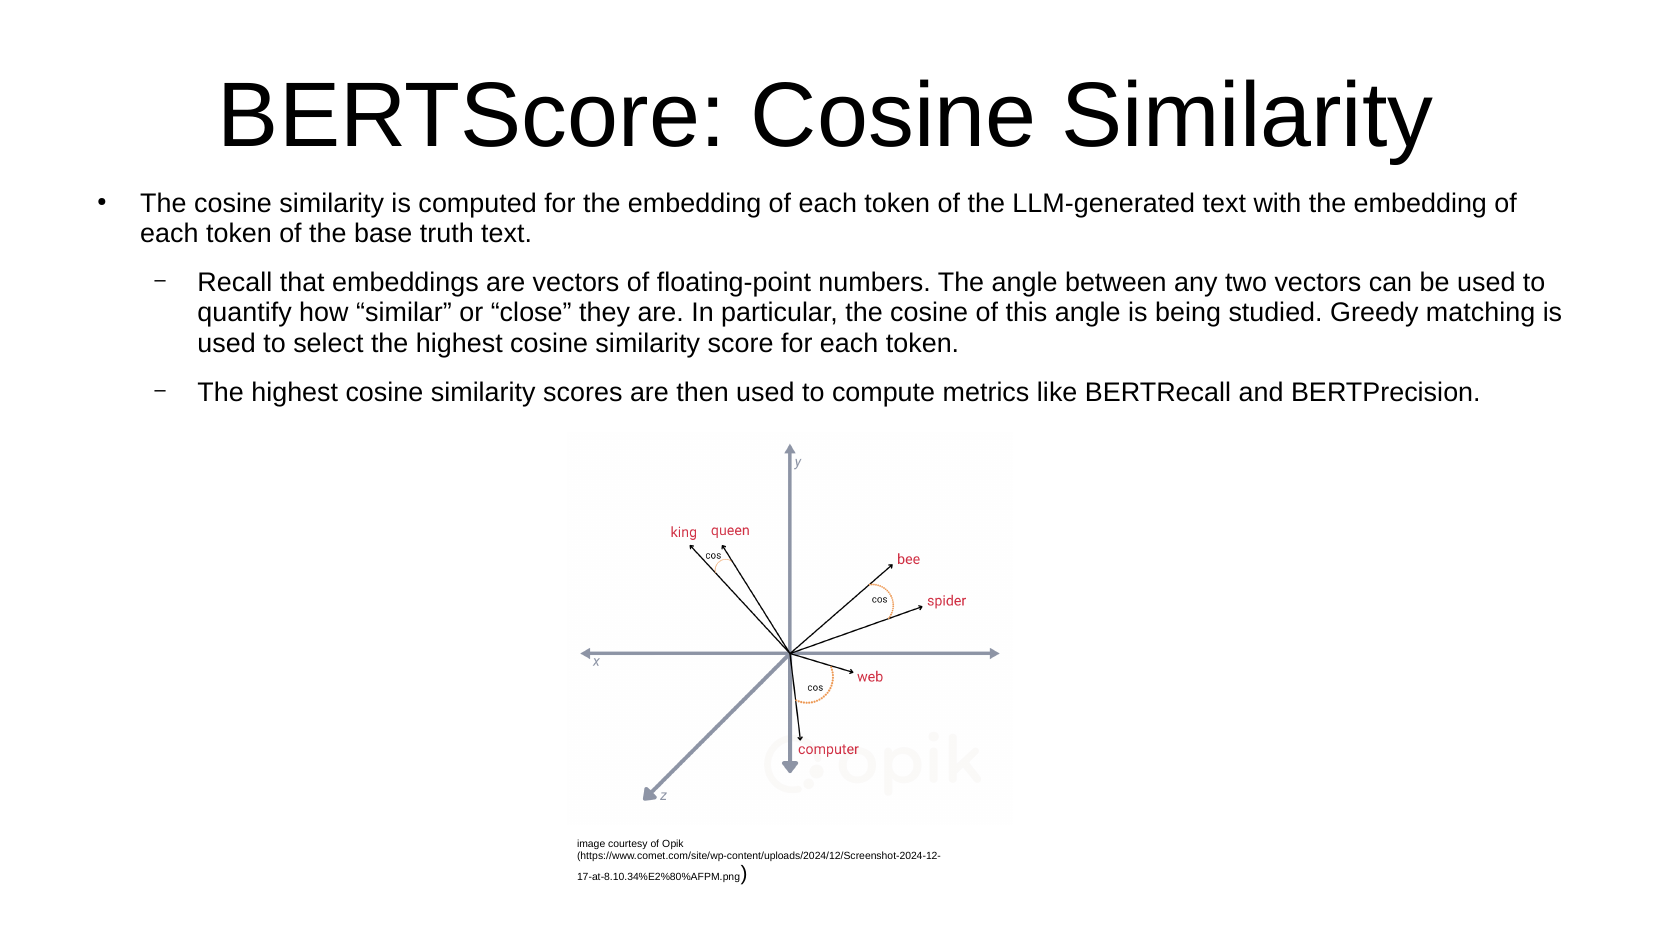

# BERTScore: Cosine Similarity
The cosine similarity is computed for the embedding of each token of the LLM-generated text with the embedding of each token of the base truth text.
Recall that embeddings are vectors of floating-point numbers. The angle between any two vectors can be used to quantify how “similar” or “close” they are. In particular, the cosine of this angle is being studied. Greedy matching is used to select the highest cosine similarity score for each token.
The highest cosine similarity scores are then used to compute metrics like BERTRecall and BERTPrecision.
image courtesy of Opik (https://www.comet.com/site/wp-content/uploads/2024/12/Screenshot-2024-12-17-at-8.10.34%E2%80%AFPM.png)